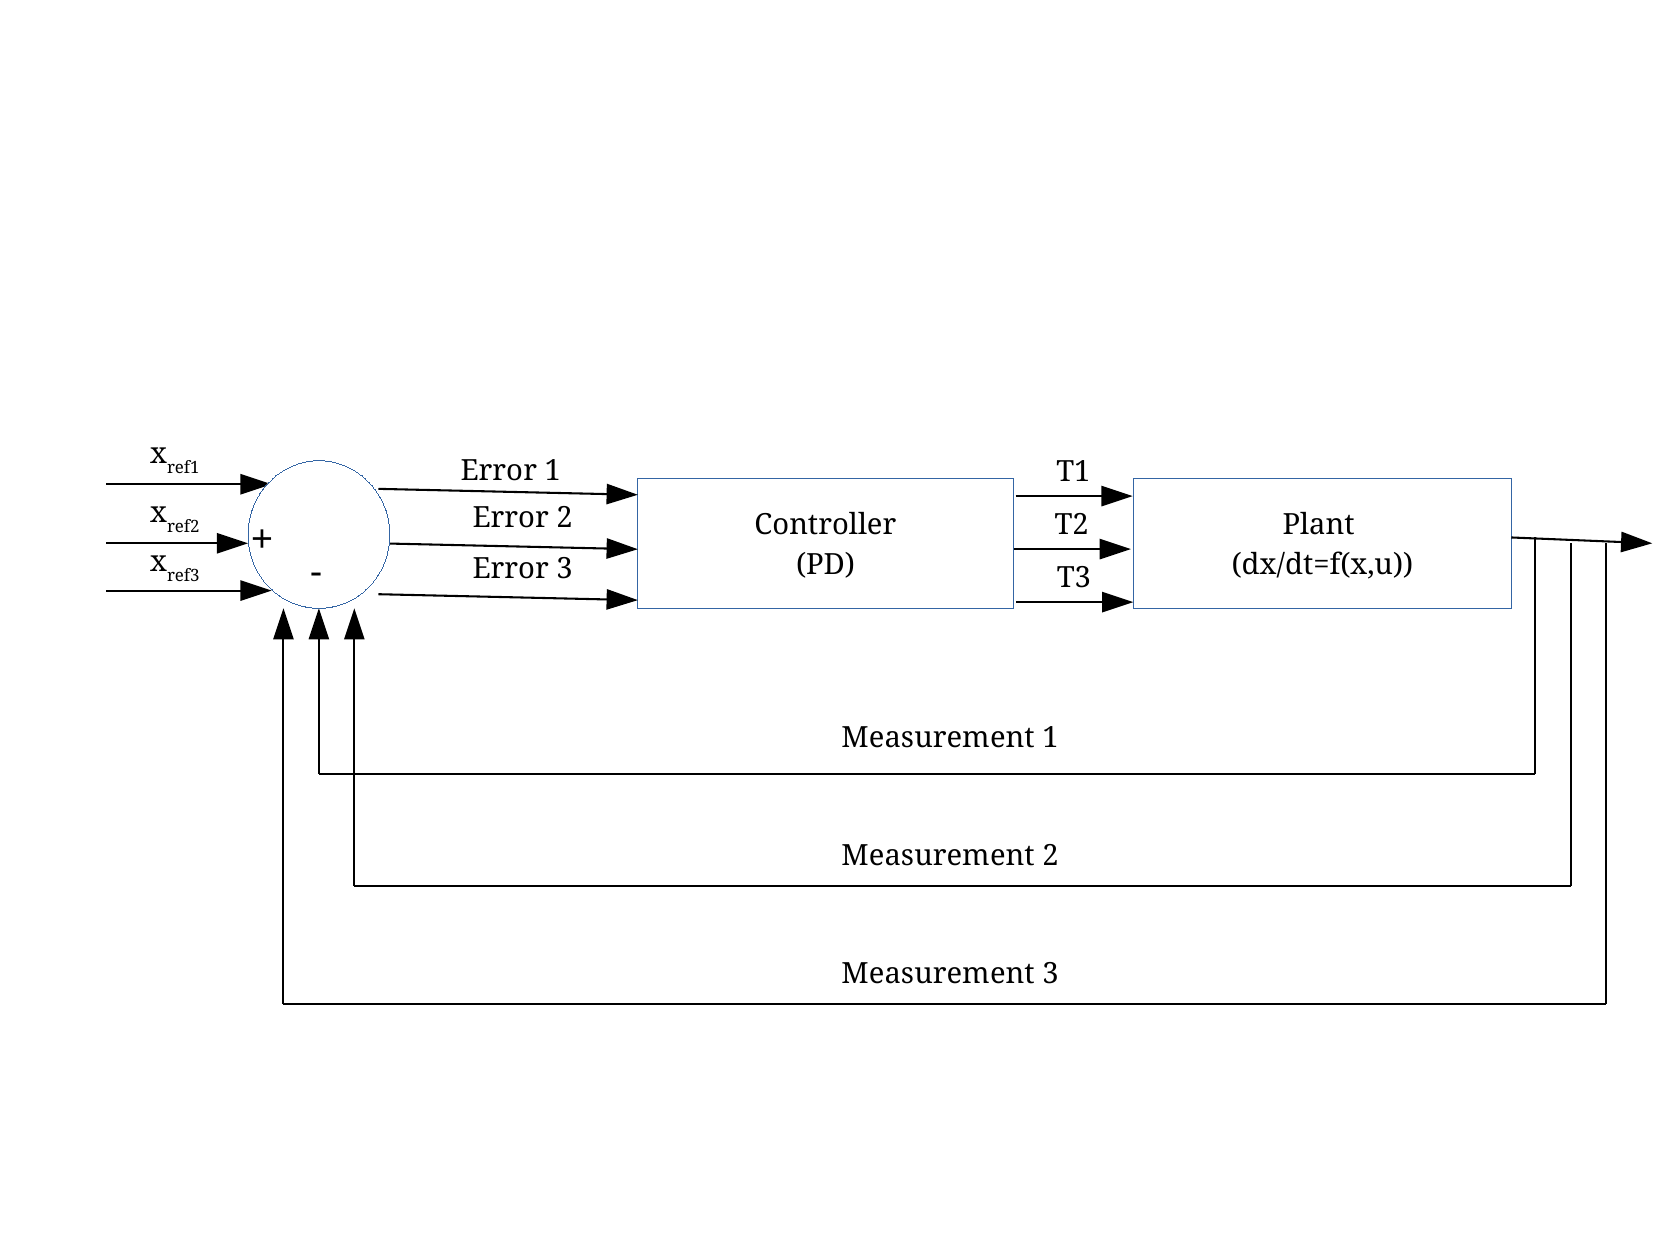

xref1
Error 1
T1
Controller
(PD)
Plant
(dx/dt=f(x,u))
xref2
Error 2
T2
+
xref3
Error 3
-
T3
Measurement 1
Measurement 2
Measurement 3